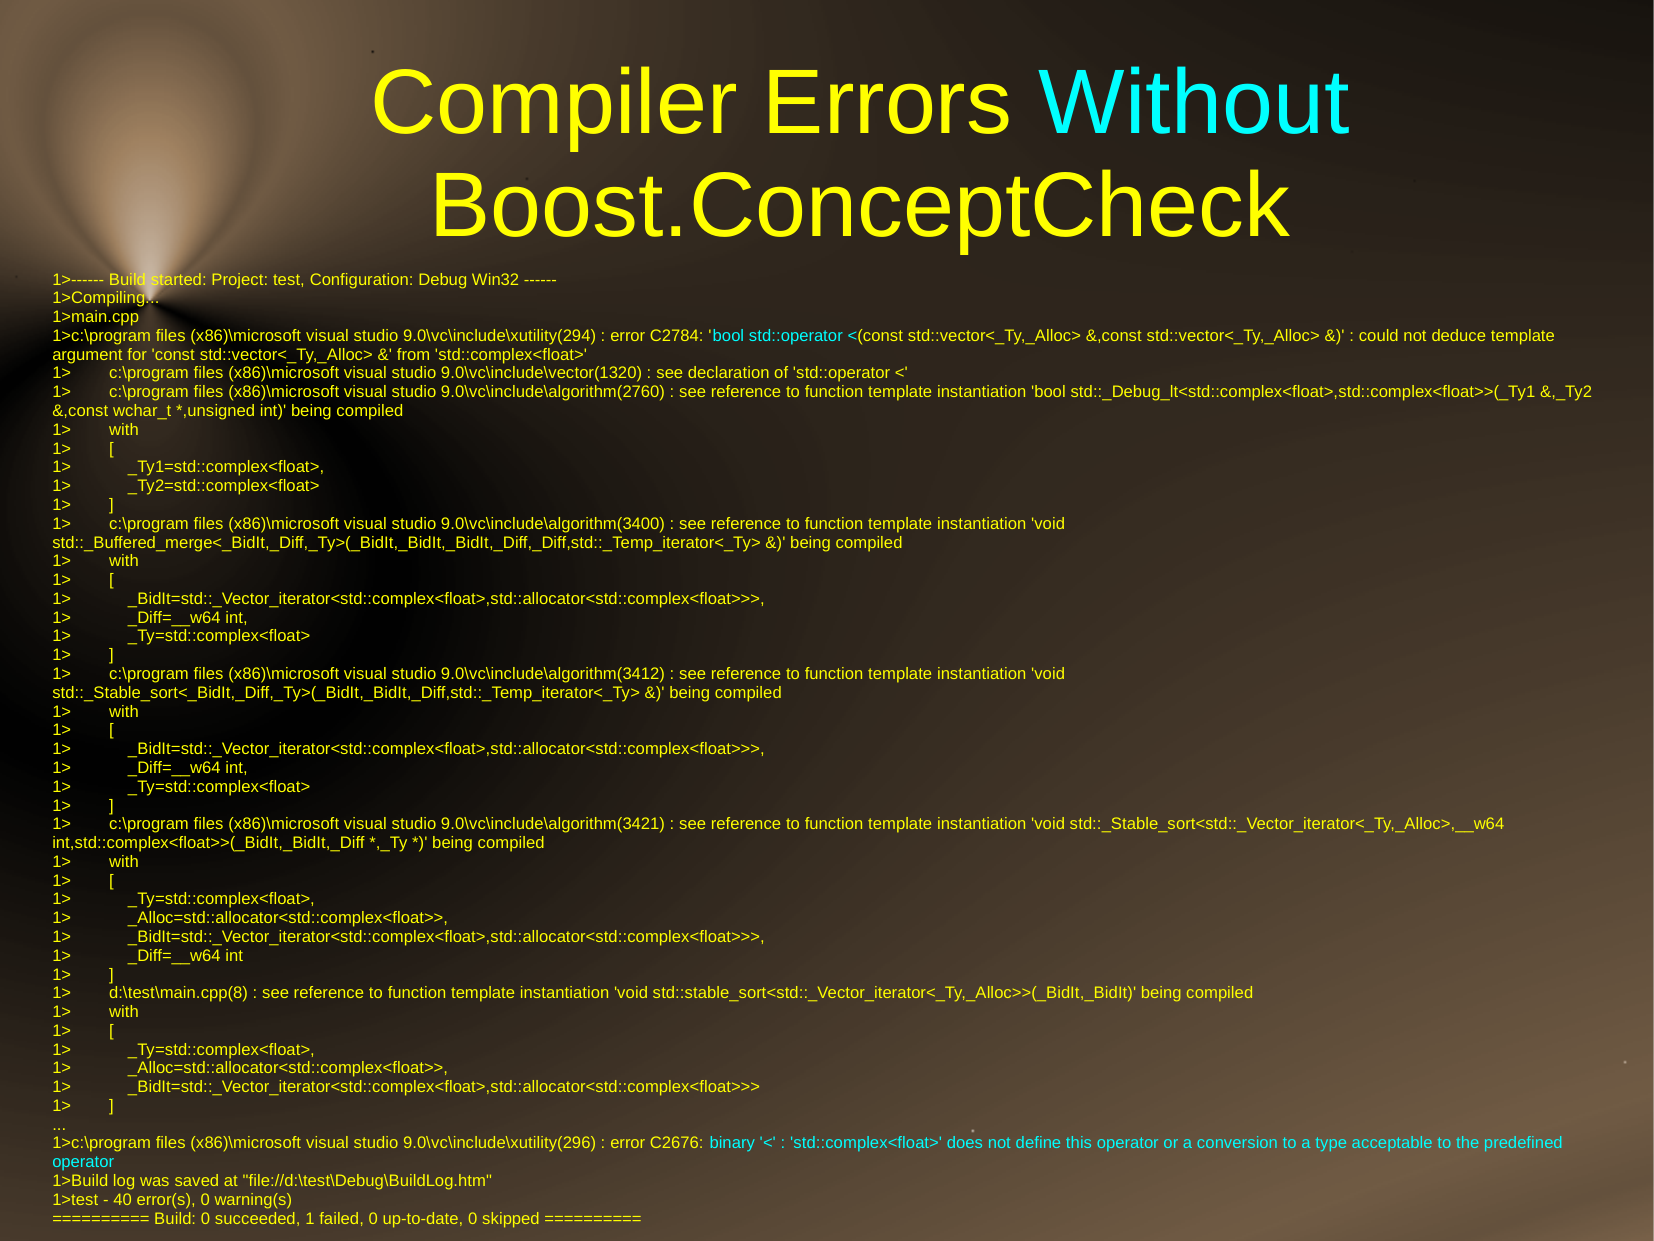

# Compiler Errors Without Boost.ConceptCheck
1>------ Build started: Project: test, Configuration: Debug Win32 ------
1>Compiling...
1>main.cpp
1>c:\program files (x86)\microsoft visual studio 9.0\vc\include\xutility(294) : error C2784: 'bool std::operator <(const std::vector<_Ty,_Alloc> &,const std::vector<_Ty,_Alloc> &)' : could not deduce template argument for 'const std::vector<_Ty,_Alloc> &' from 'std::complex<float>'
1> c:\program files (x86)\microsoft visual studio 9.0\vc\include\vector(1320) : see declaration of 'std::operator <'
1> c:\program files (x86)\microsoft visual studio 9.0\vc\include\algorithm(2760) : see reference to function template instantiation 'bool std::_Debug_lt<std::complex<float>,std::complex<float>>(_Ty1 &,_Ty2 &,const wchar_t *,unsigned int)' being compiled
1> with
1> [
1> _Ty1=std::complex<float>,
1> _Ty2=std::complex<float>
1> ]
1> c:\program files (x86)\microsoft visual studio 9.0\vc\include\algorithm(3400) : see reference to function template instantiation 'void std::_Buffered_merge<_BidIt,_Diff,_Ty>(_BidIt,_BidIt,_BidIt,_Diff,_Diff,std::_Temp_iterator<_Ty> &)' being compiled
1> with
1> [
1> _BidIt=std::_Vector_iterator<std::complex<float>,std::allocator<std::complex<float>>>,
1> _Diff=__w64 int,
1> _Ty=std::complex<float>
1> ]
1> c:\program files (x86)\microsoft visual studio 9.0\vc\include\algorithm(3412) : see reference to function template instantiation 'void std::_Stable_sort<_BidIt,_Diff,_Ty>(_BidIt,_BidIt,_Diff,std::_Temp_iterator<_Ty> &)' being compiled
1> with
1> [
1> _BidIt=std::_Vector_iterator<std::complex<float>,std::allocator<std::complex<float>>>,
1> _Diff=__w64 int,
1> _Ty=std::complex<float>
1> ]
1> c:\program files (x86)\microsoft visual studio 9.0\vc\include\algorithm(3421) : see reference to function template instantiation 'void std::_Stable_sort<std::_Vector_iterator<_Ty,_Alloc>,__w64 int,std::complex<float>>(_BidIt,_BidIt,_Diff *,_Ty *)' being compiled
1> with
1> [
1> _Ty=std::complex<float>,
1> _Alloc=std::allocator<std::complex<float>>,
1> _BidIt=std::_Vector_iterator<std::complex<float>,std::allocator<std::complex<float>>>,
1> _Diff=__w64 int
1> ]
1> d:\test\main.cpp(8) : see reference to function template instantiation 'void std::stable_sort<std::_Vector_iterator<_Ty,_Alloc>>(_BidIt,_BidIt)' being compiled
1> with
1> [
1> _Ty=std::complex<float>,
1> _Alloc=std::allocator<std::complex<float>>,
1> _BidIt=std::_Vector_iterator<std::complex<float>,std::allocator<std::complex<float>>>
1> ]
...
1>c:\program files (x86)\microsoft visual studio 9.0\vc\include\xutility(296) : error C2676: binary '<' : 'std::complex<float>' does not define this operator or a conversion to a type acceptable to the predefined operator
1>Build log was saved at "file://d:\test\Debug\BuildLog.htm"
1>test - 40 error(s), 0 warning(s)
========== Build: 0 succeeded, 1 failed, 0 up-to-date, 0 skipped ==========